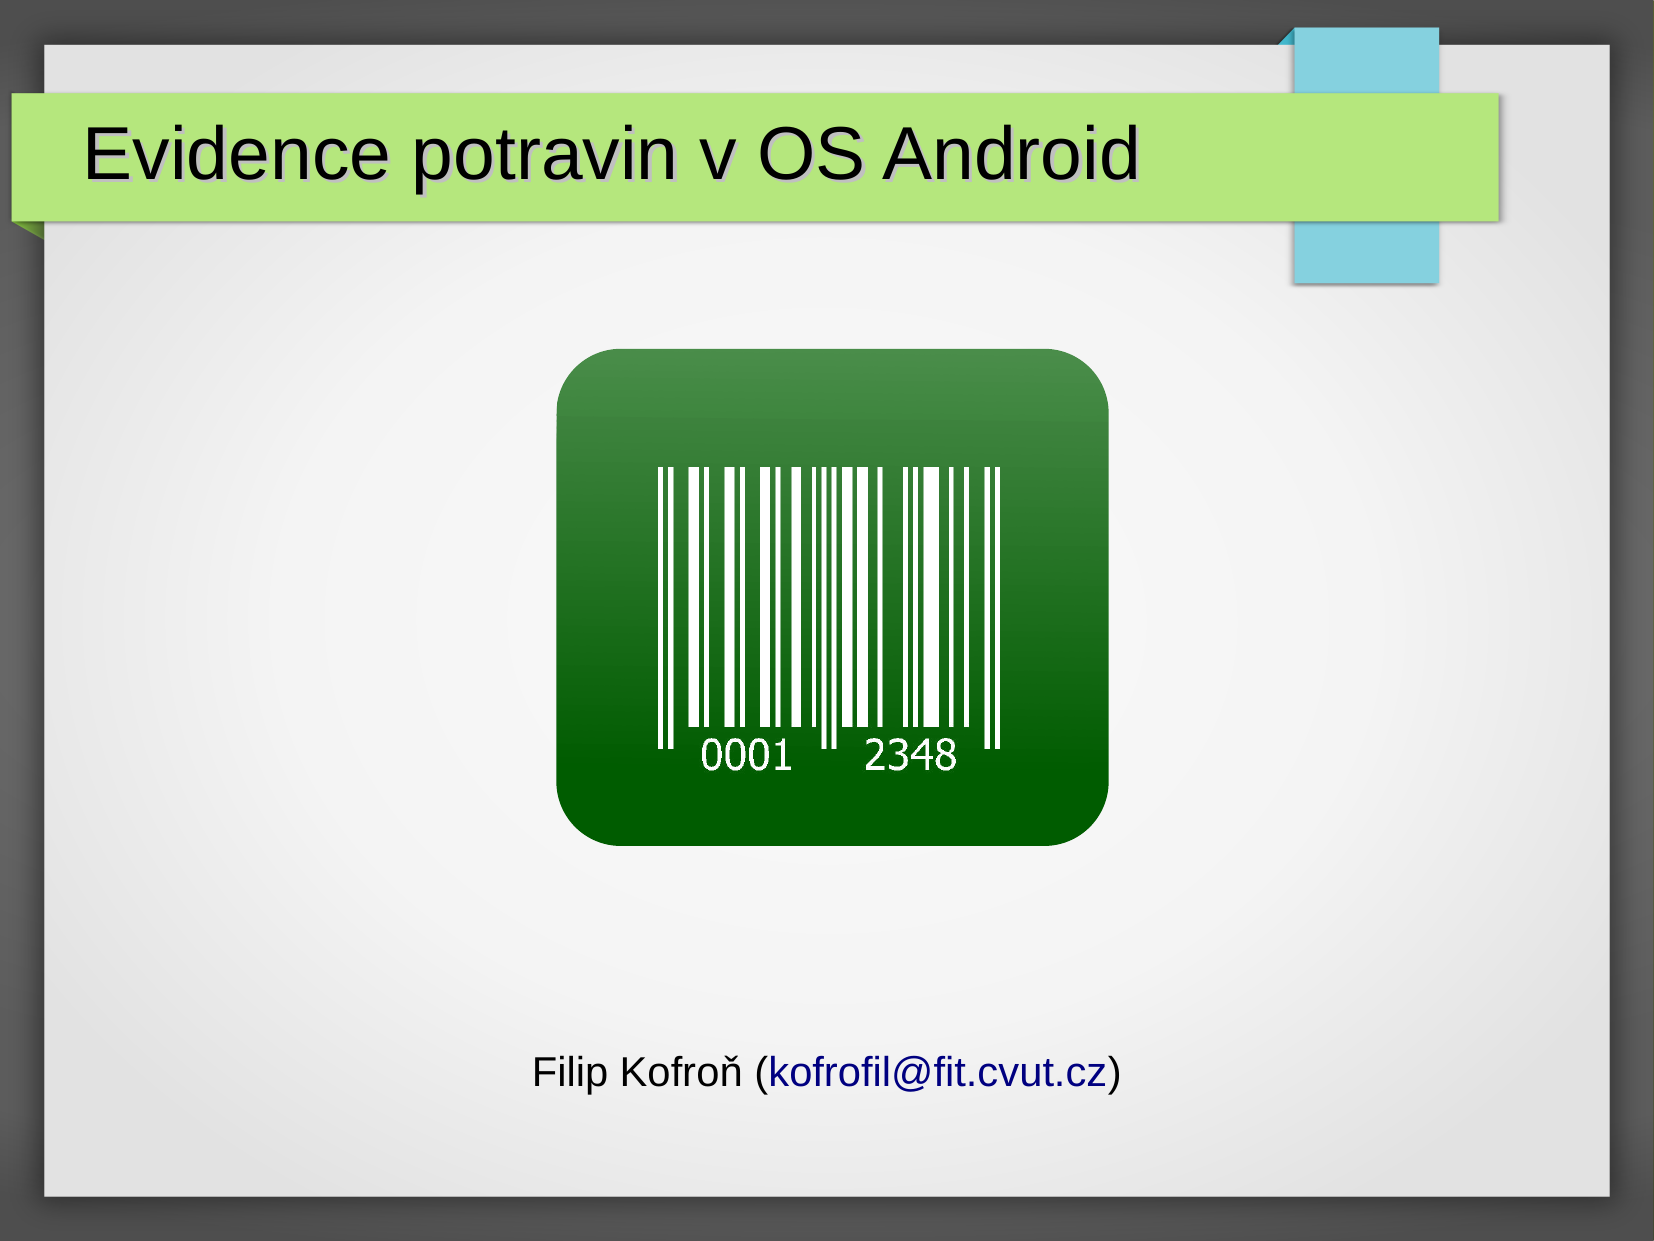

# Evidence potravin v OS Android
Filip Kofroň (kofrofil@fit.cvut.cz)